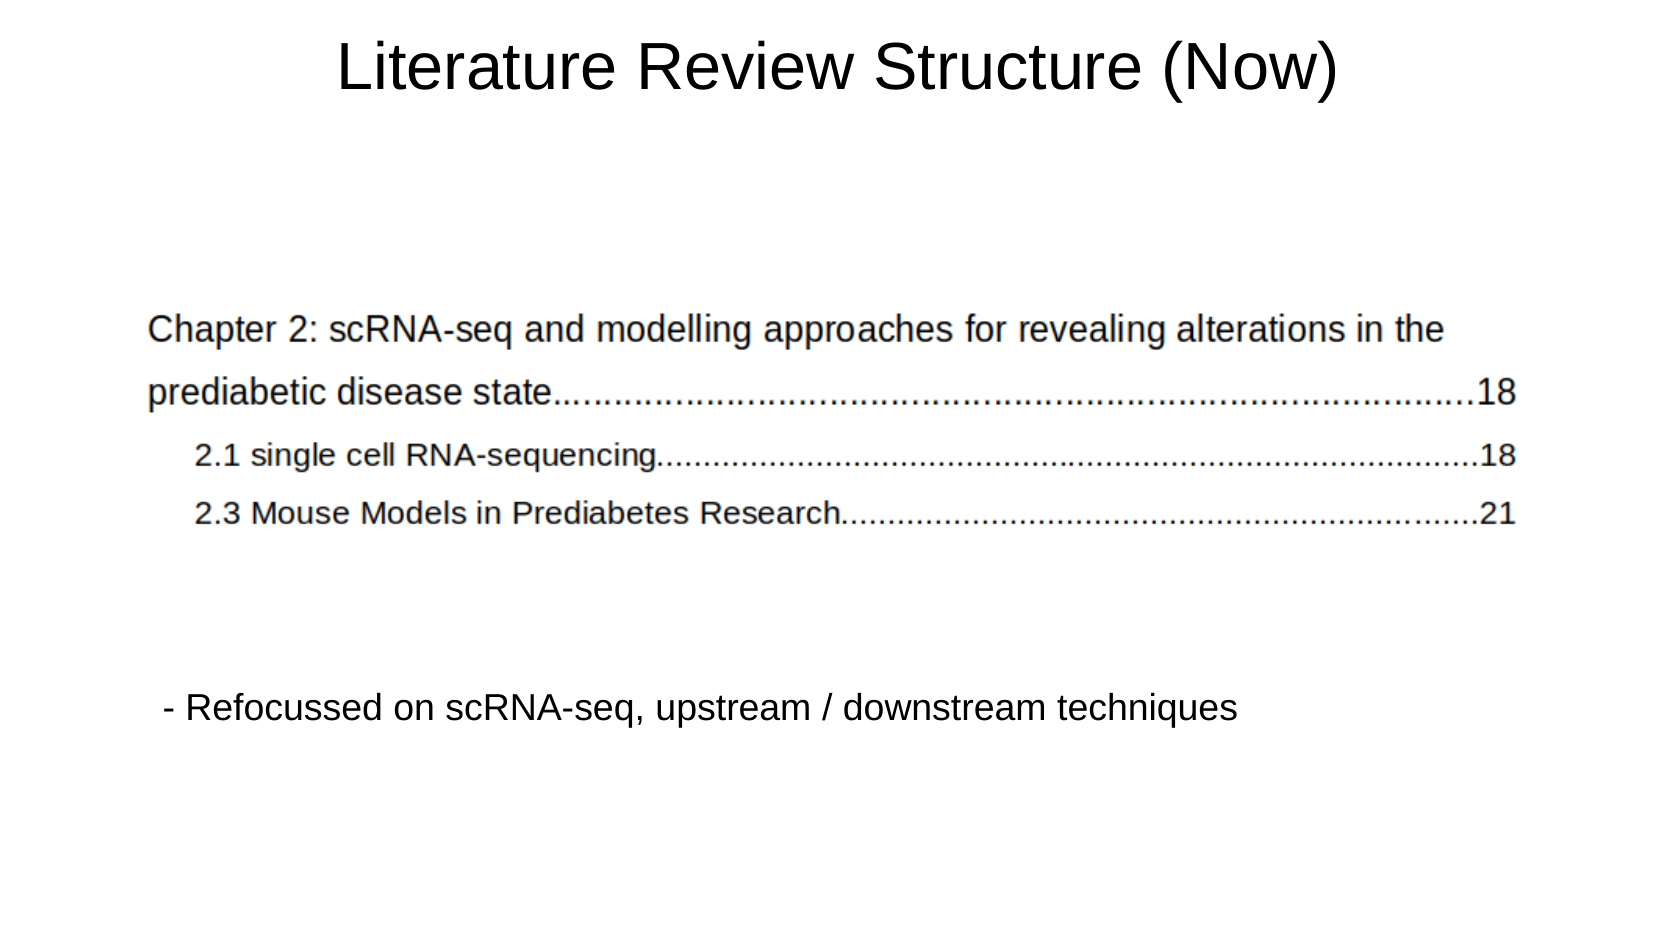

# Literature Review Structure (Now)
- Refocussed on scRNA-seq, upstream / downstream techniques